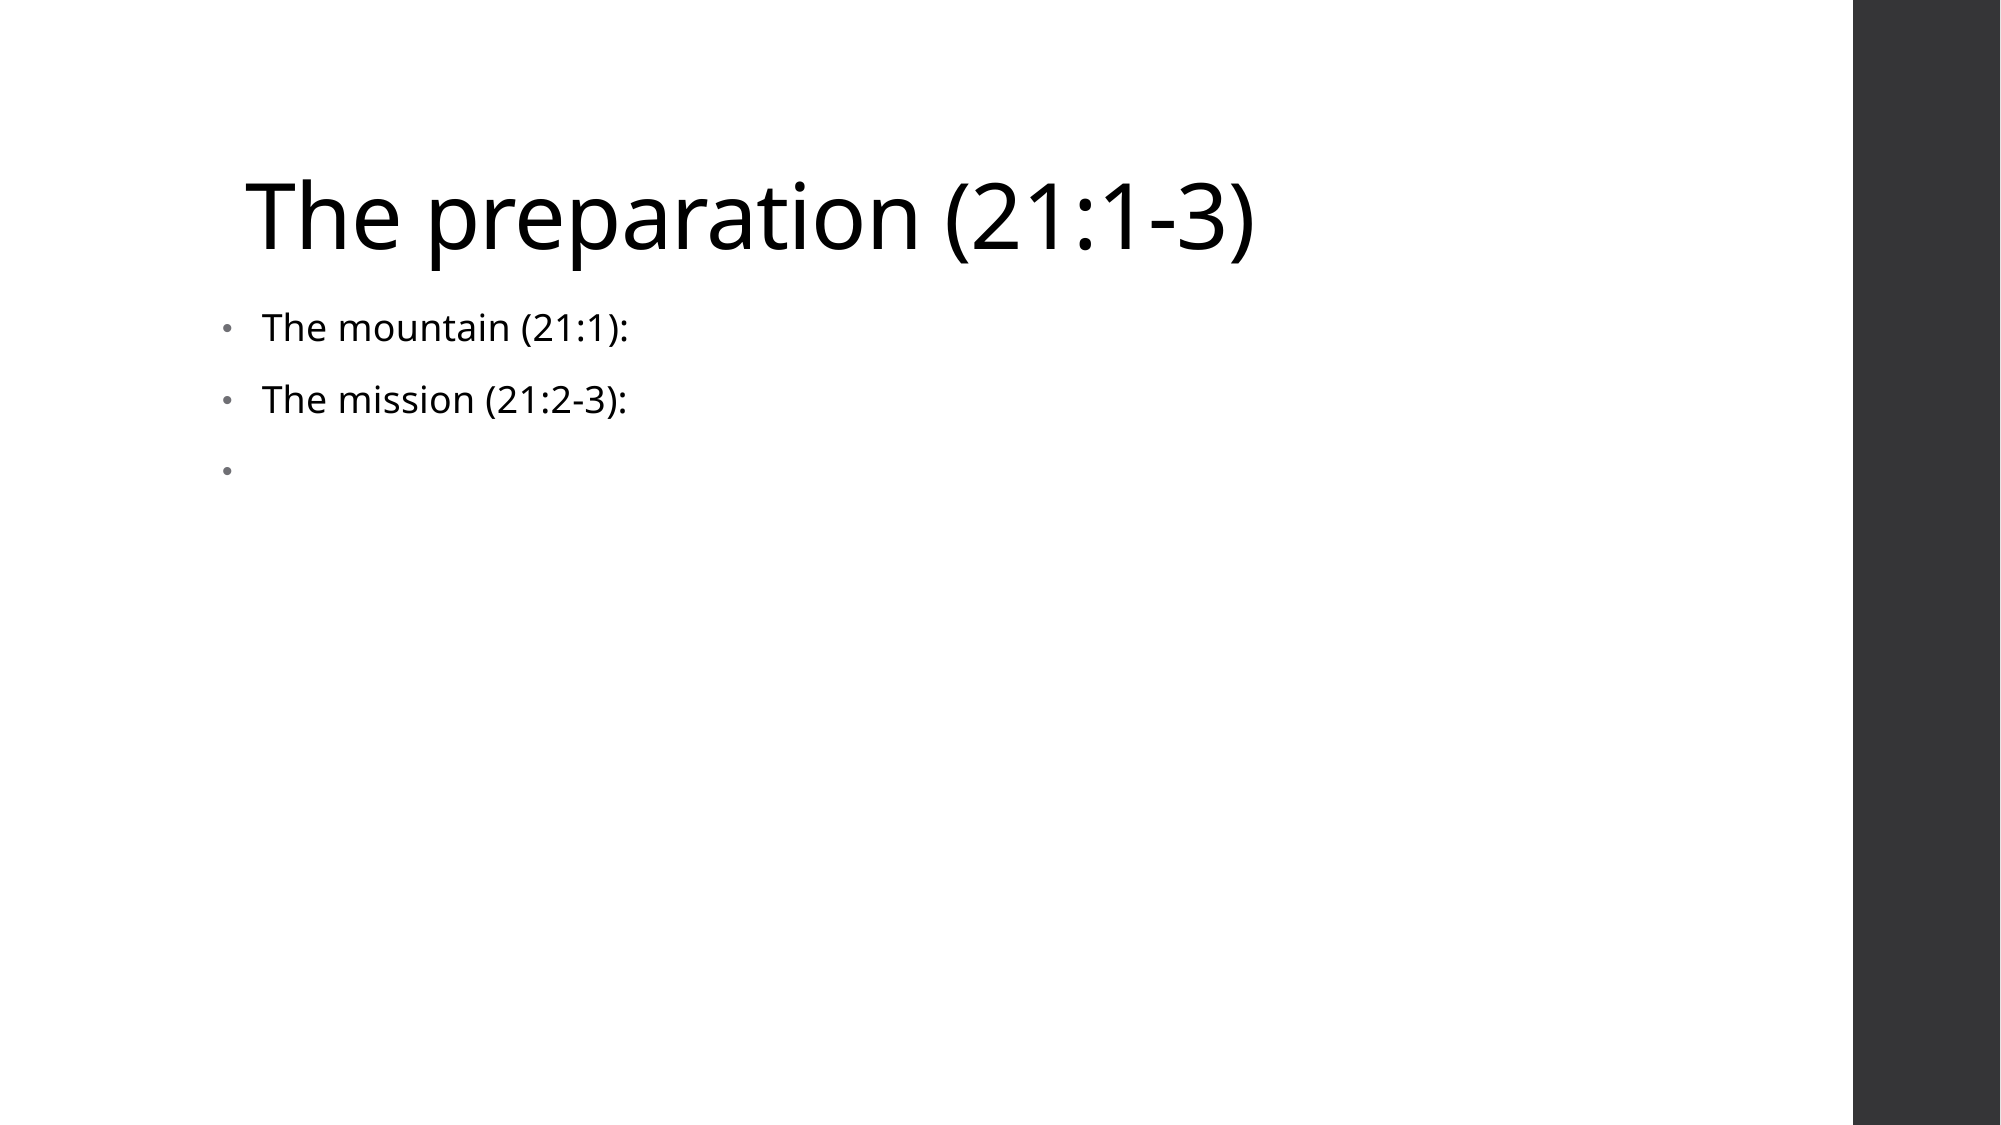

# The preparation (21:1-3)
 The mountain (21:1):
 The mission (21:2-3):